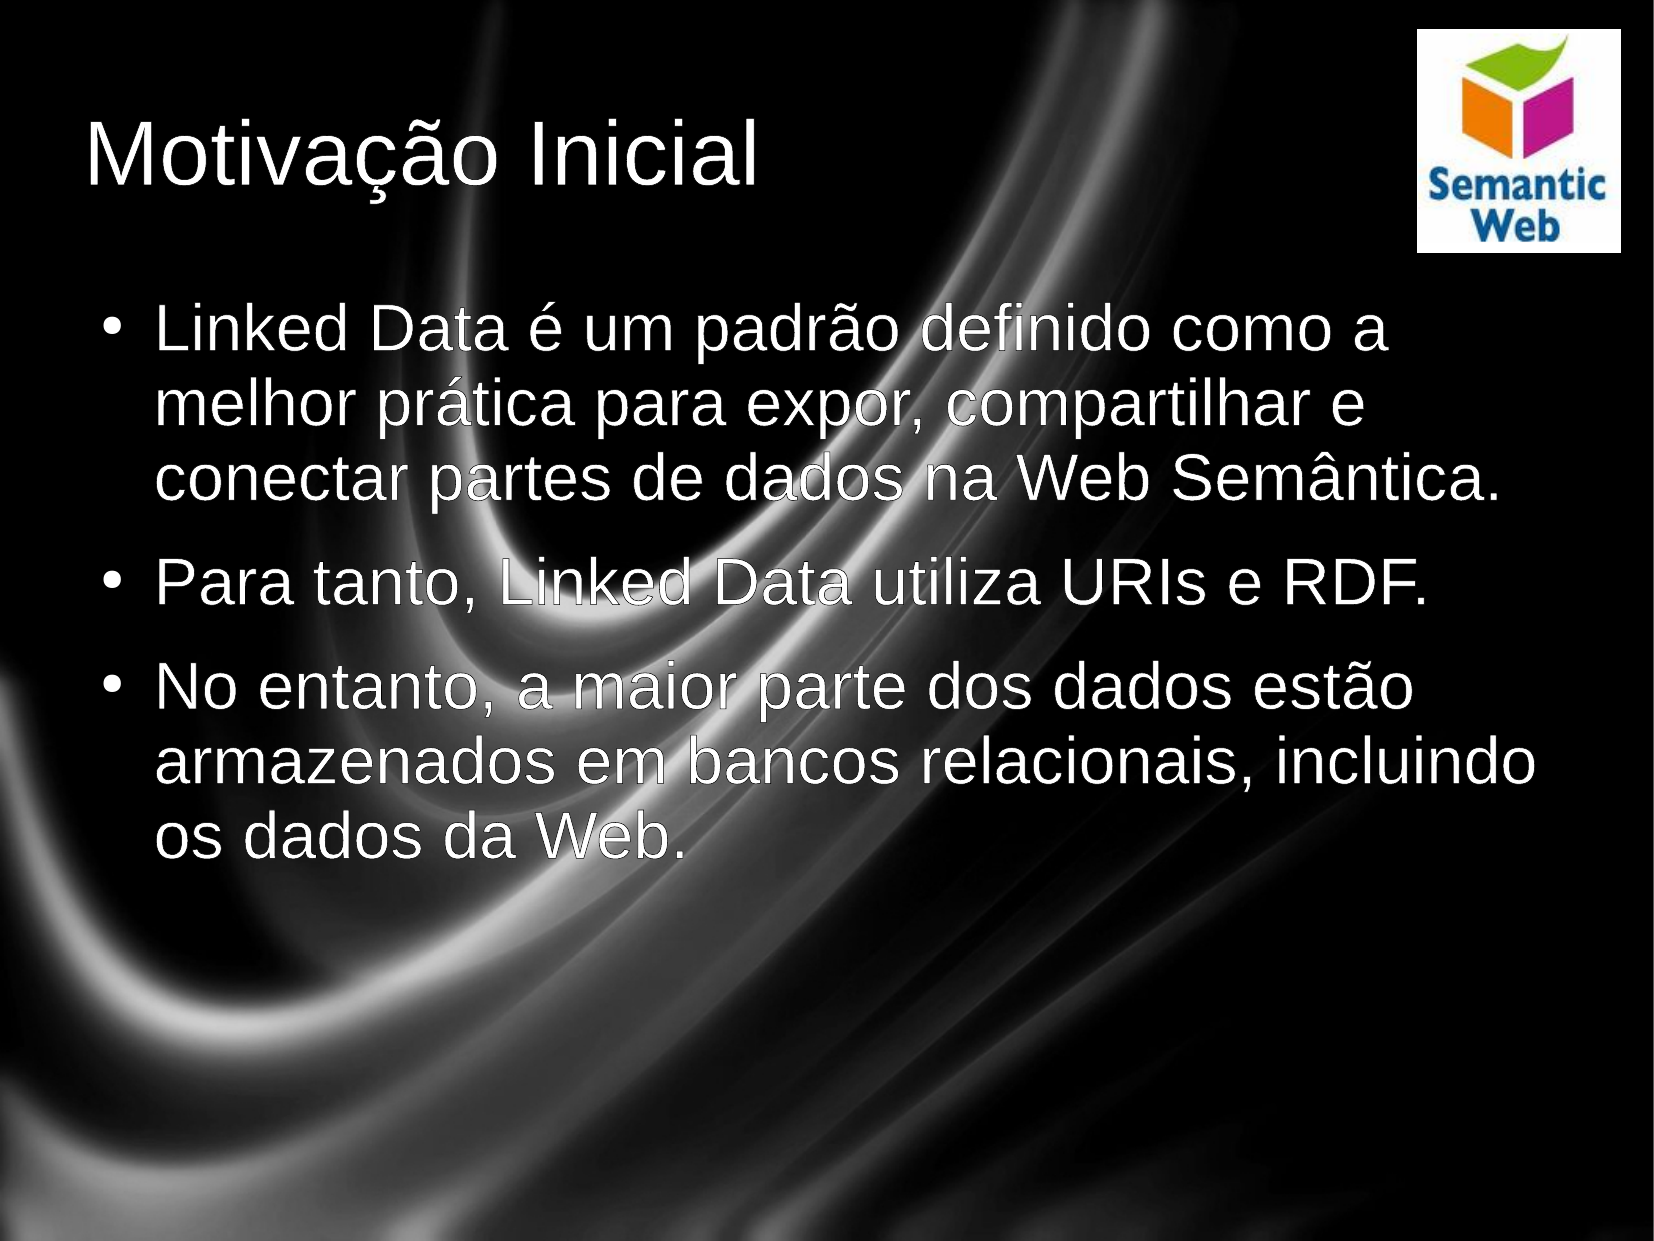

# Motivação Inicial
Linked Data é um padrão definido como a melhor prática para expor, compartilhar e conectar partes de dados na Web Semântica.
Para tanto, Linked Data utiliza URIs e RDF.
No entanto, a maior parte dos dados estão armazenados em bancos relacionais, incluindo os dados da Web.